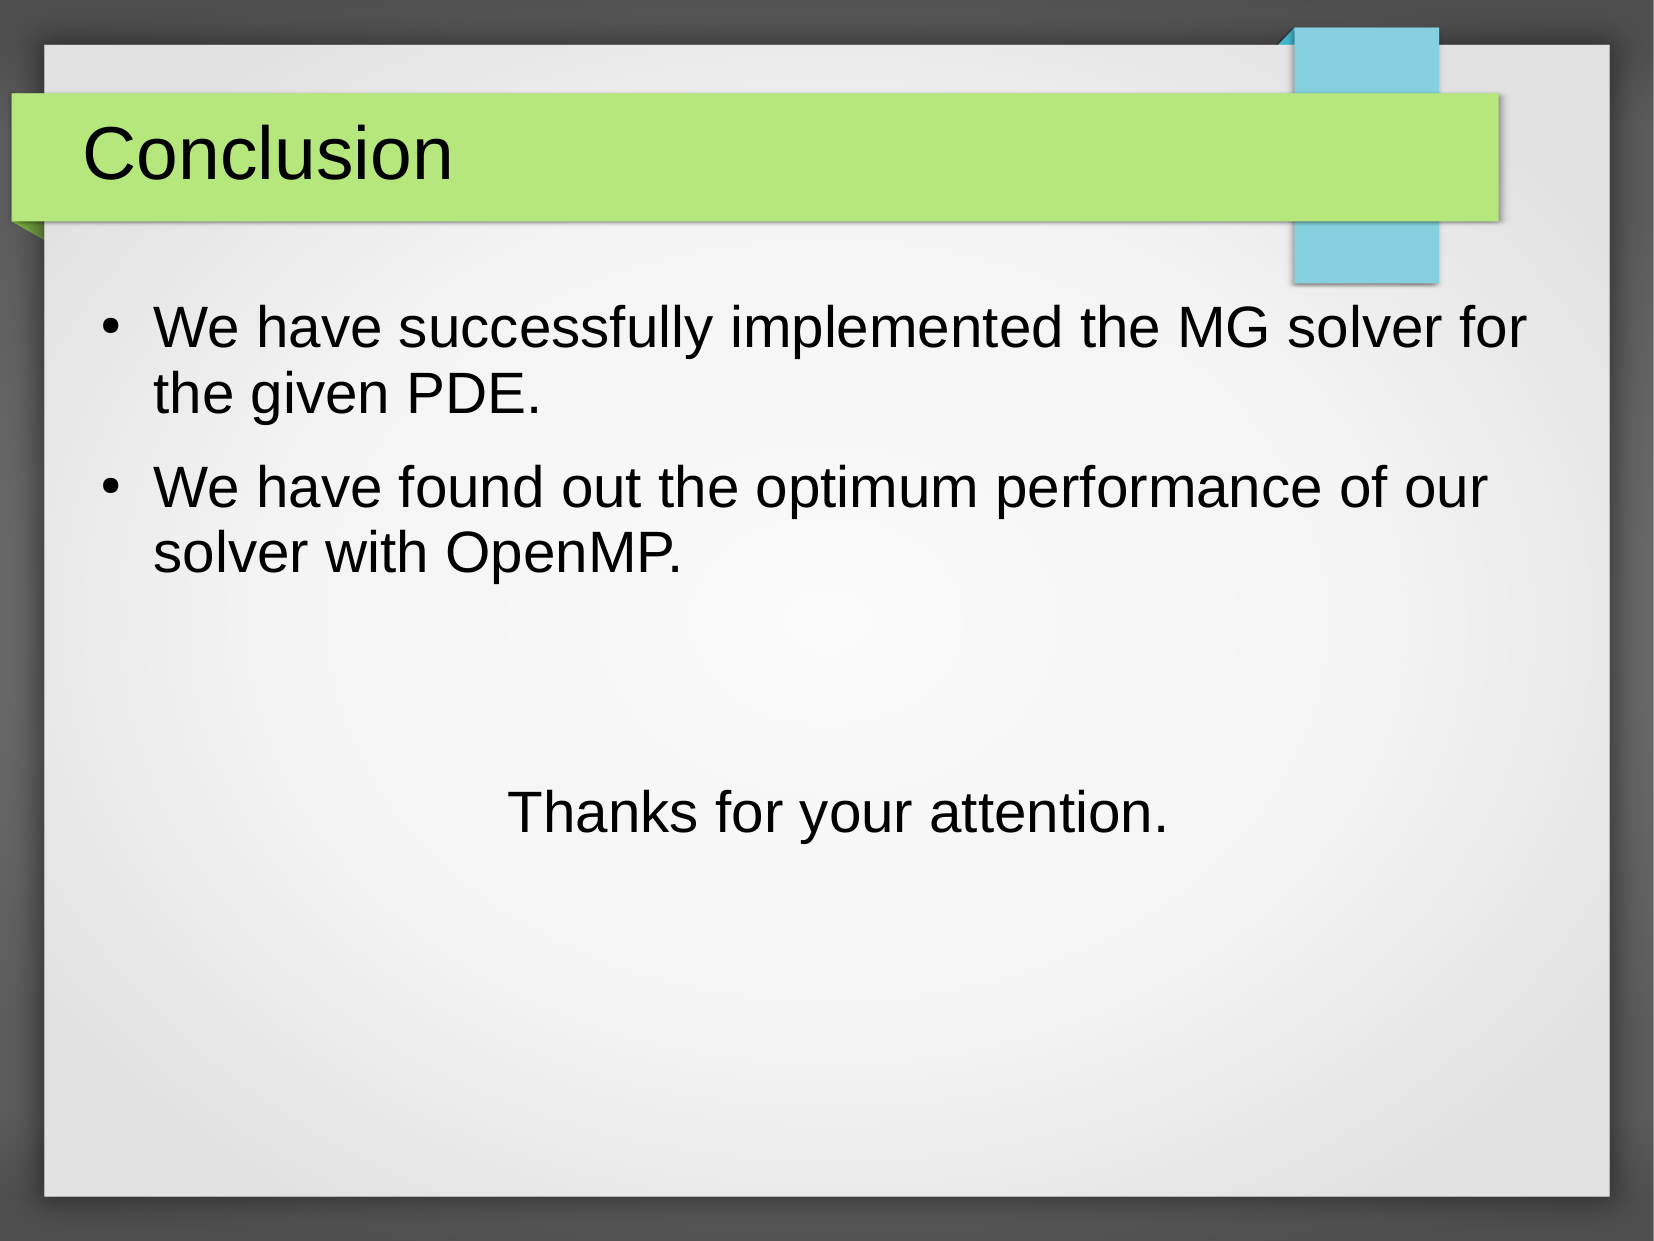

# Conclusion
We have successfully implemented the MG solver for the given PDE.
We have found out the optimum performance of our solver with OpenMP.
Thanks for your attention.